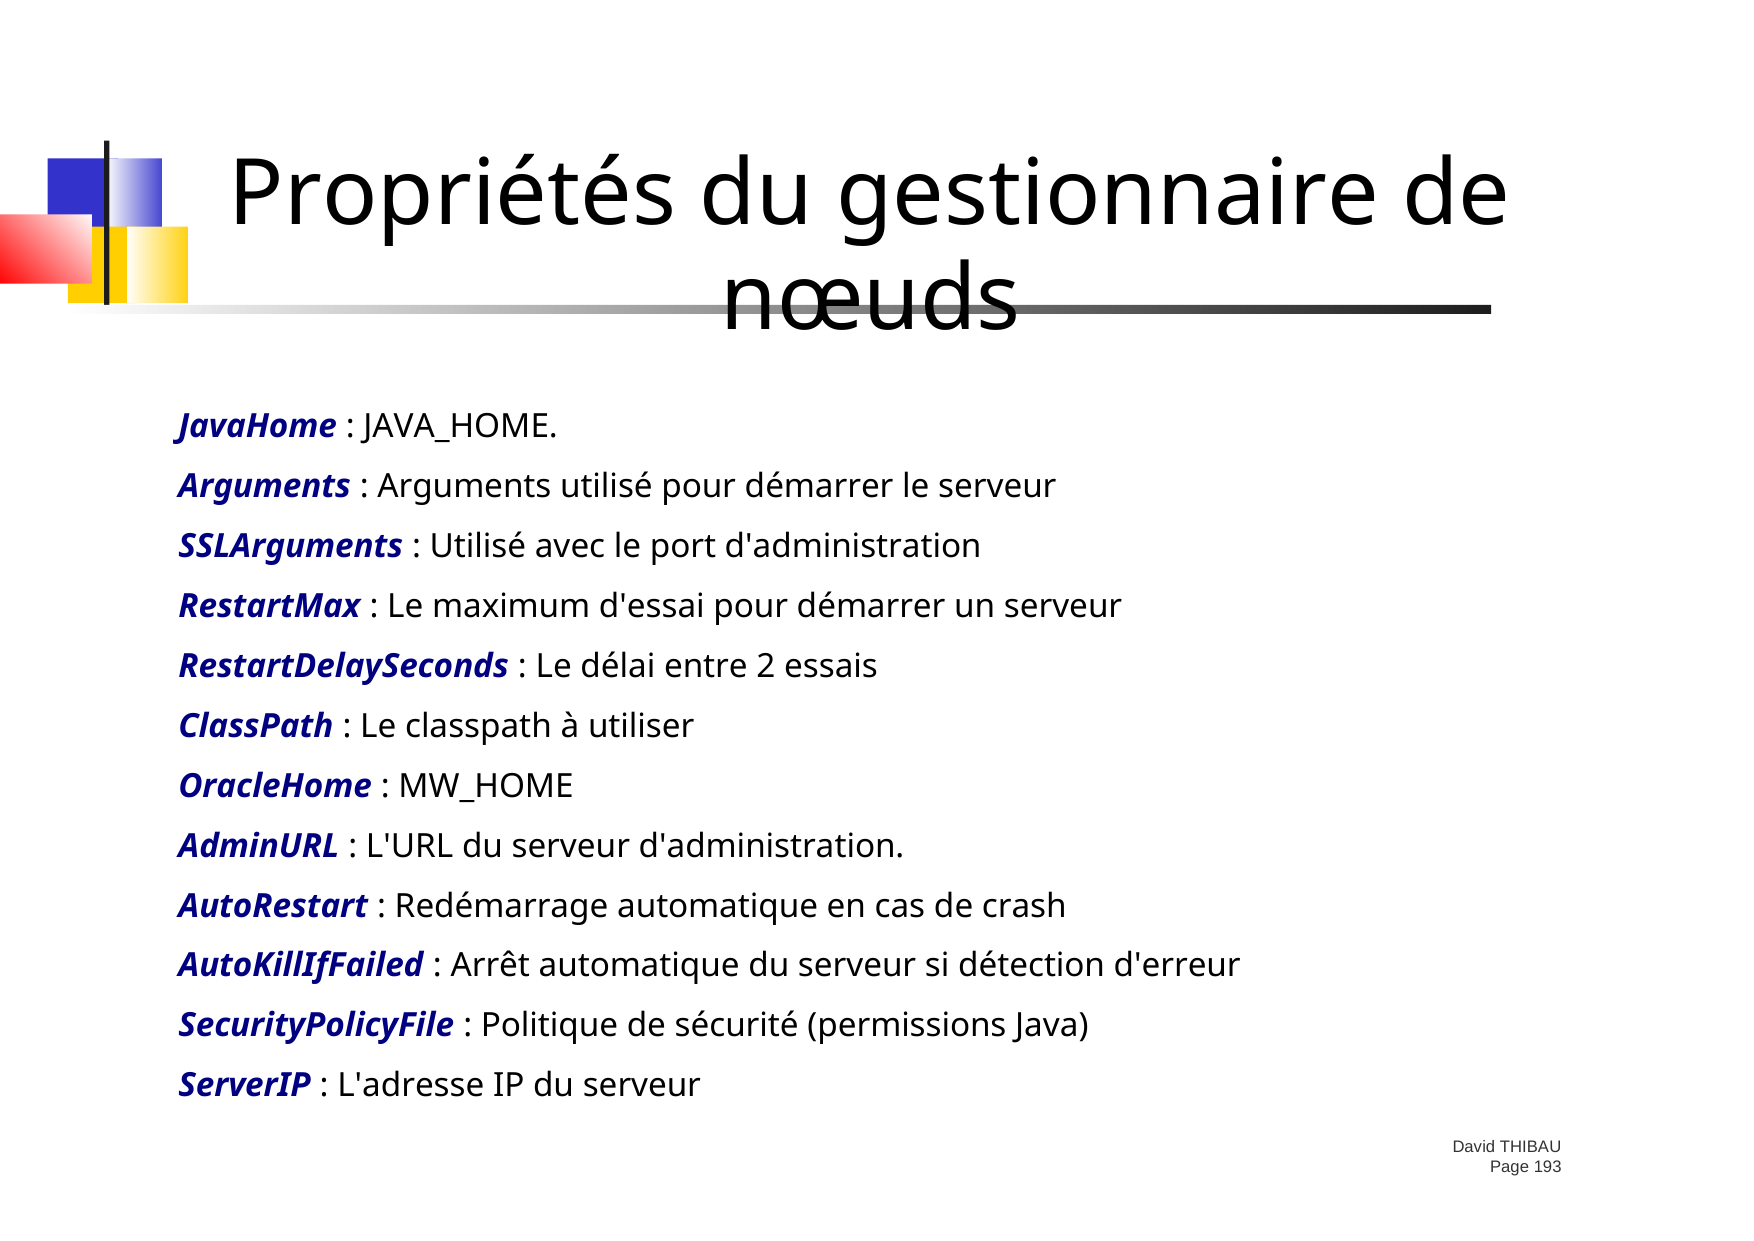

# Propriétés du gestionnaire de nœuds
JavaHome : JAVA_HOME.
Arguments : Arguments utilisé pour démarrer le serveur
SSLArguments : Utilisé avec le port d'administration
RestartMax : Le maximum d'essai pour démarrer un serveur
RestartDelaySeconds : Le délai entre 2 essais
ClassPath : Le classpath à utiliser
OracleHome : MW_HOME
AdminURL : L'URL du serveur d'administration.
AutoRestart : Redémarrage automatique en cas de crash
AutoKillIfFailed : Arrêt automatique du serveur si détection d'erreur
SecurityPolicyFile : Politique de sécurité (permissions Java)
ServerIP : L'adresse IP du serveur